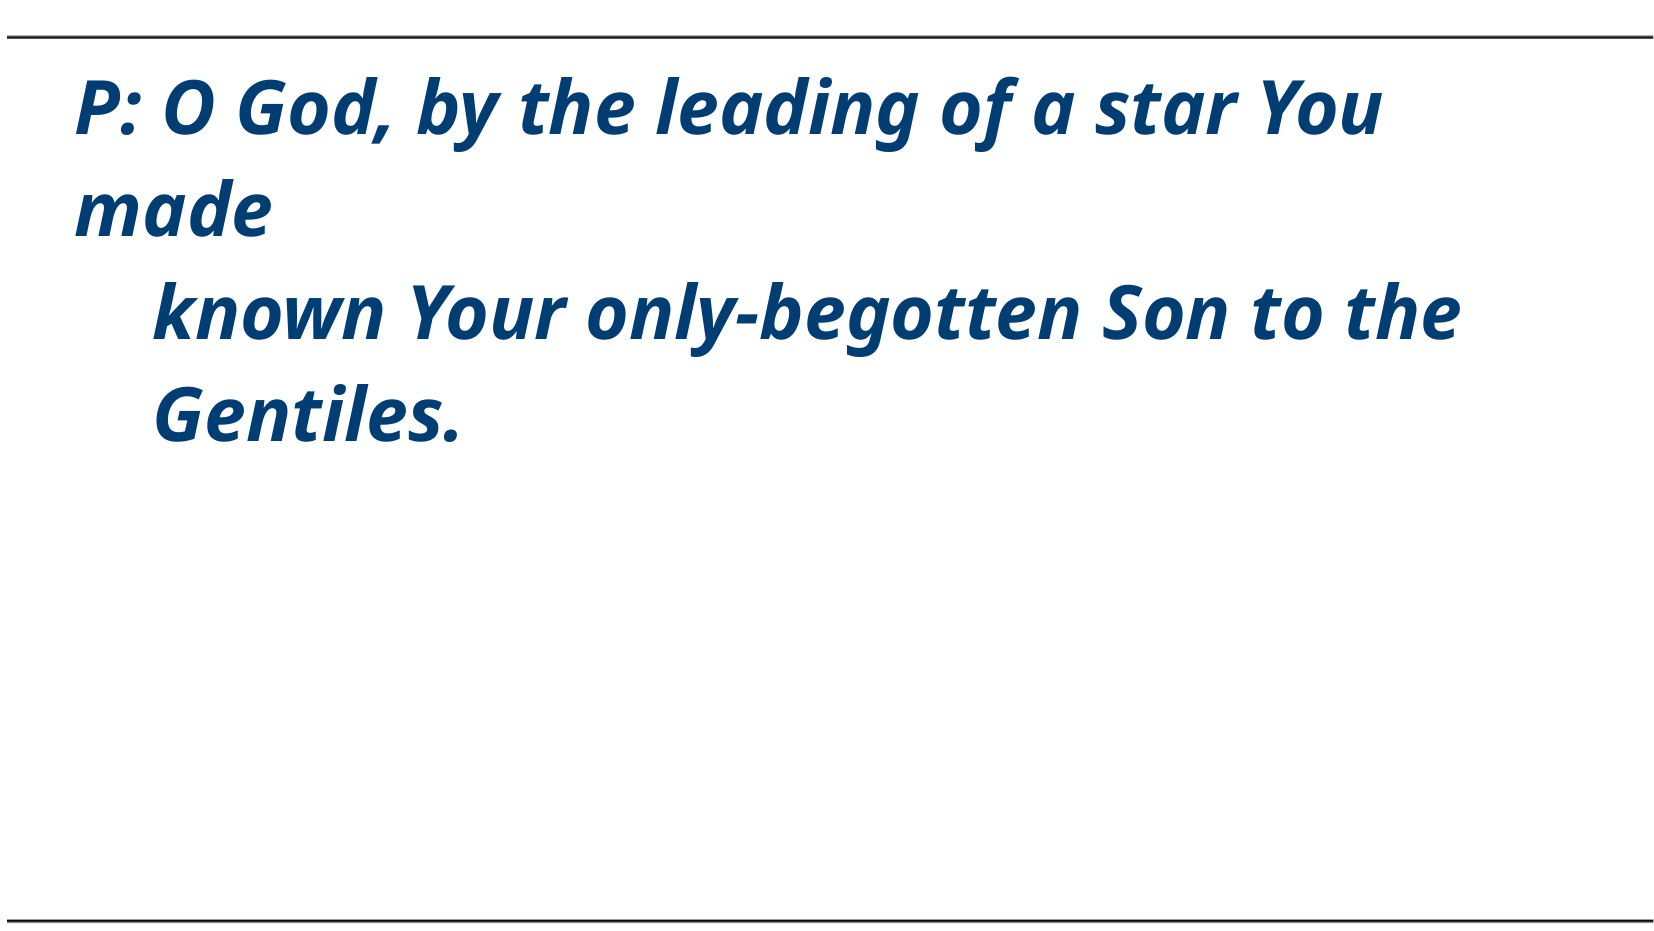

P: 	O God, by the leading of a star You made
 known Your only-begotten Son to the
 Gentiles.